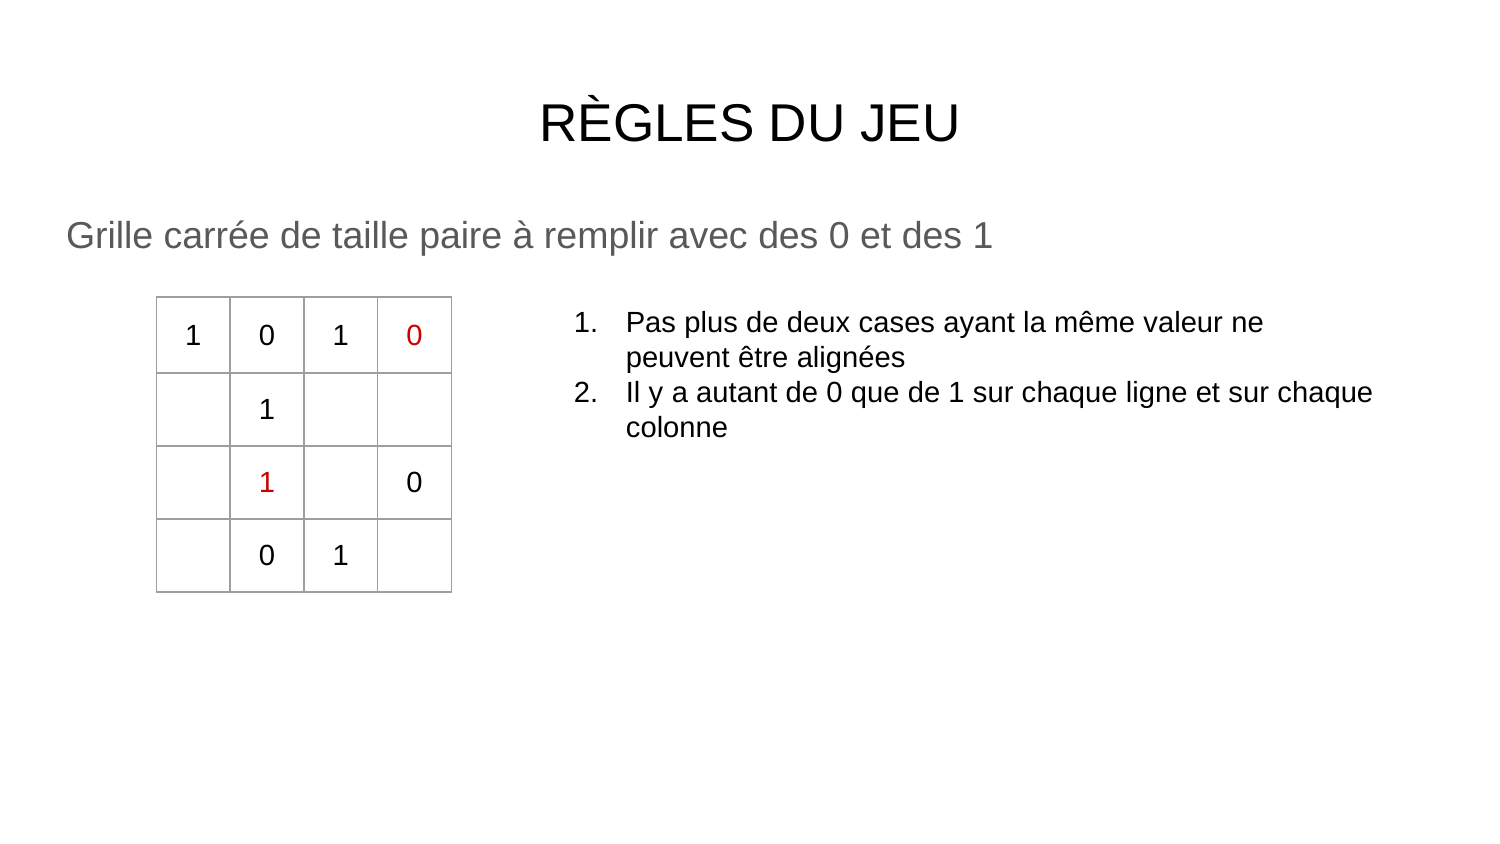

# RÈGLES DU JEU
Grille carrée de taille paire à remplir avec des 0 et des 1
Pas plus de deux cases ayant la même valeur ne peuvent être alignées
Il y a autant de 0 que de 1 sur chaque ligne et sur chaque colonne
| 1 | 0 | 1 | 0 |
| --- | --- | --- | --- |
| | 1 | | |
| | 1 | | 0 |
| | 0 | 1 | |